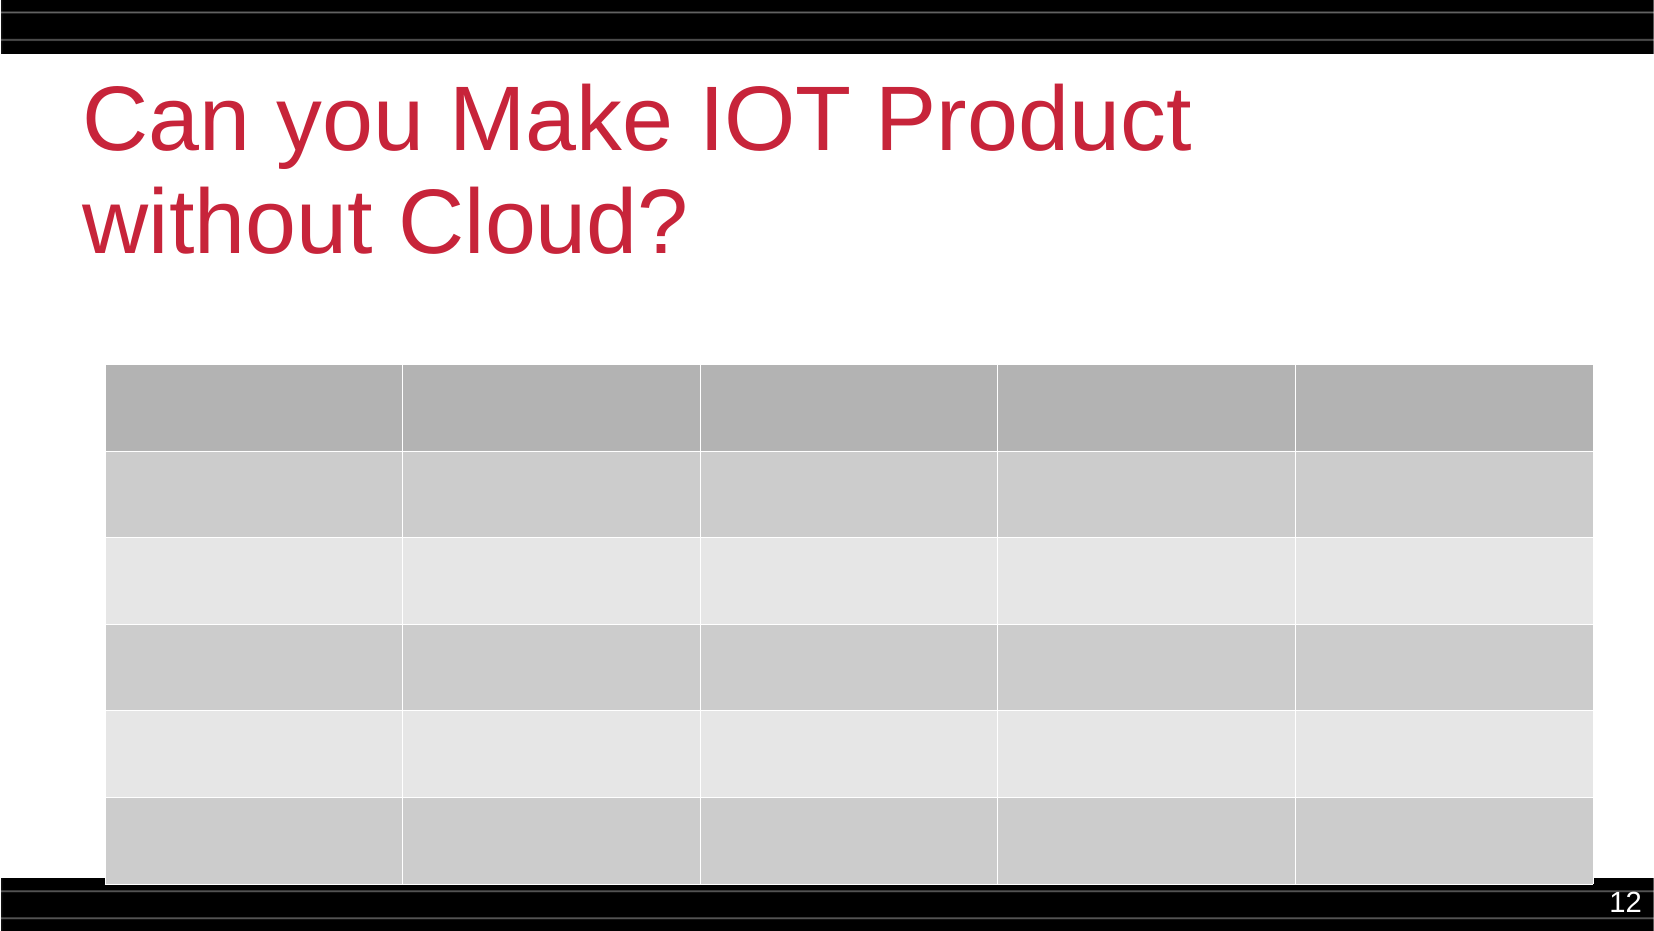

# Can you Make IOT Product without Cloud?
| | | | | |
| --- | --- | --- | --- | --- |
| | | | | |
| | | | | |
| | | | | |
| | | | | |
| | | | | |